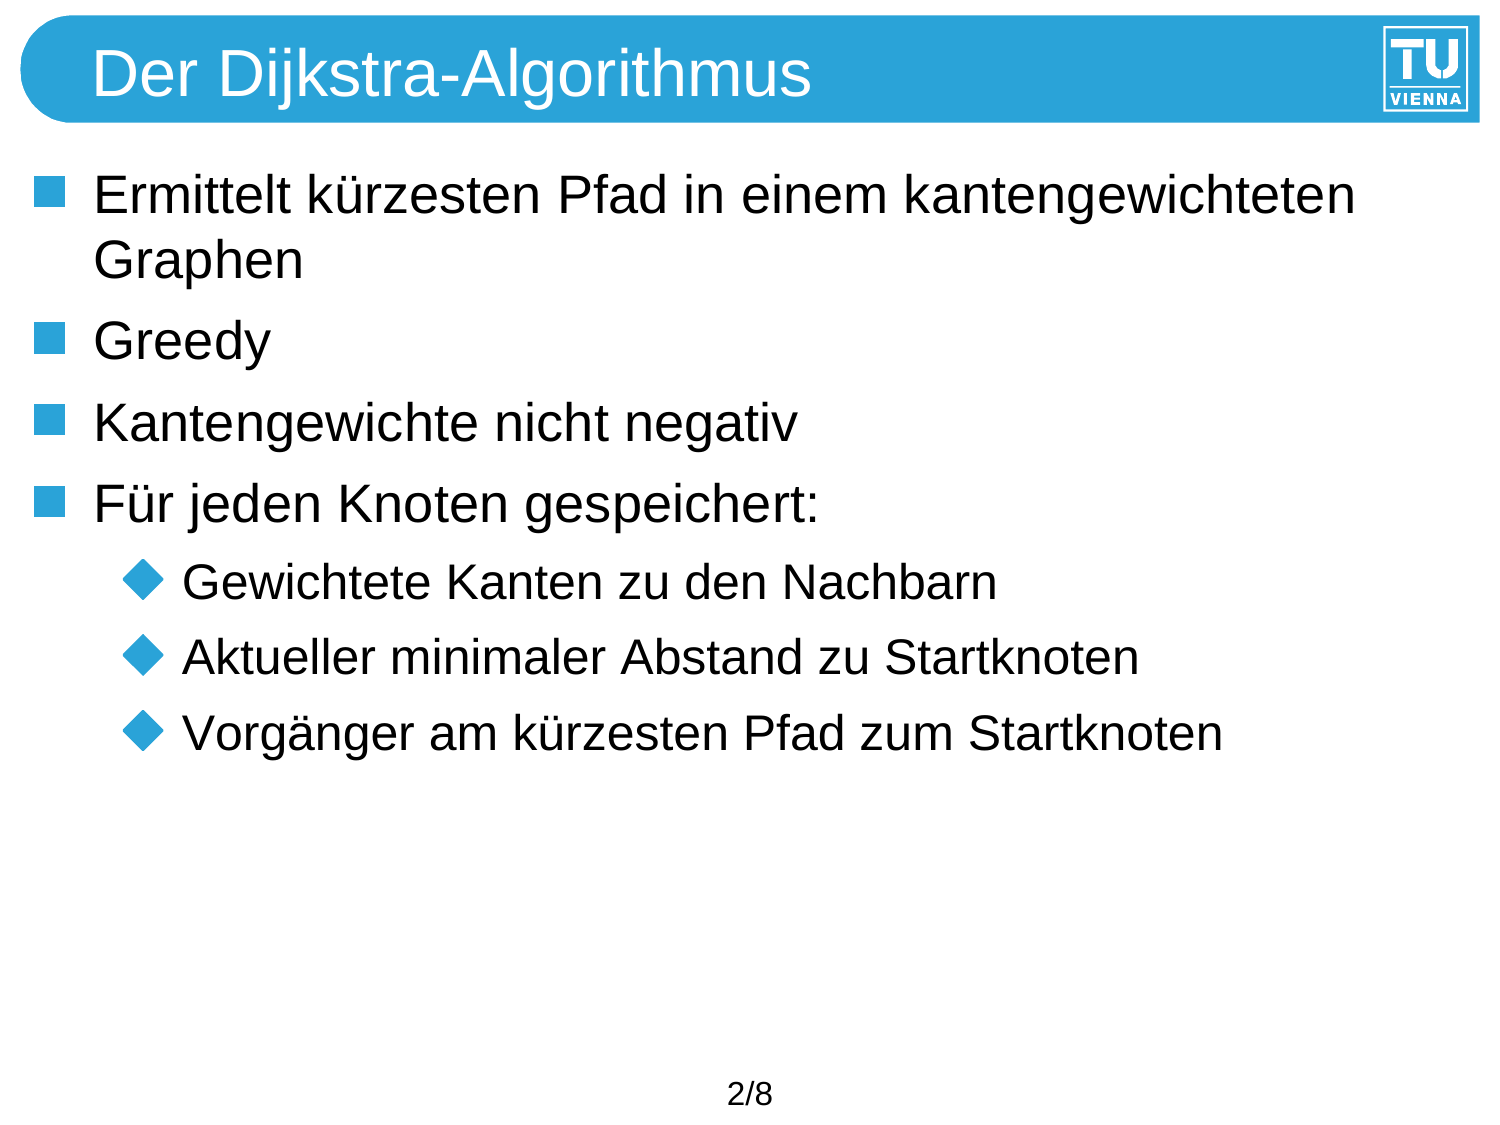

# Der Dijkstra-Algorithmus
Ermittelt kürzesten Pfad in einem kantengewichteten Graphen
Greedy
Kantengewichte nicht negativ
Für jeden Knoten gespeichert:
Gewichtete Kanten zu den Nachbarn
Aktueller minimaler Abstand zu Startknoten
Vorgänger am kürzesten Pfad zum Startknoten
2